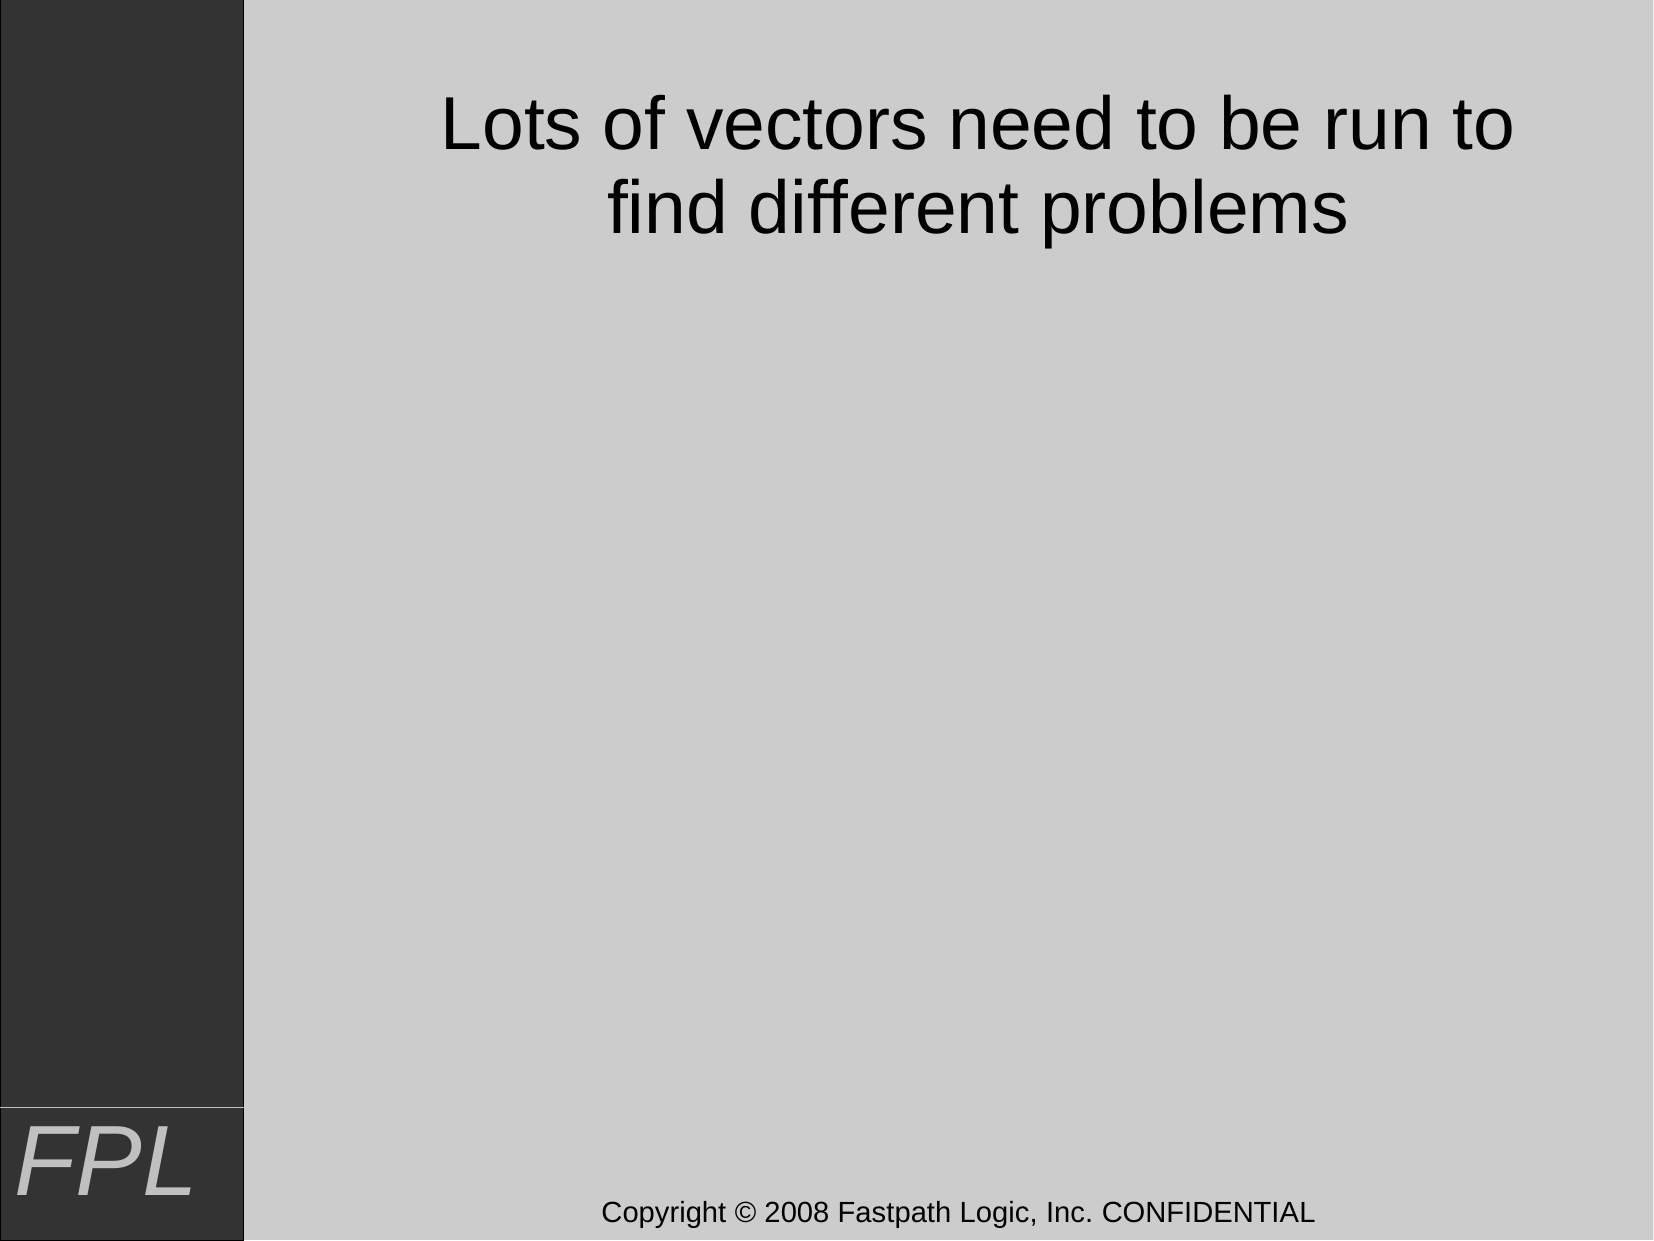

# Lots of vectors need to be run to find different problems